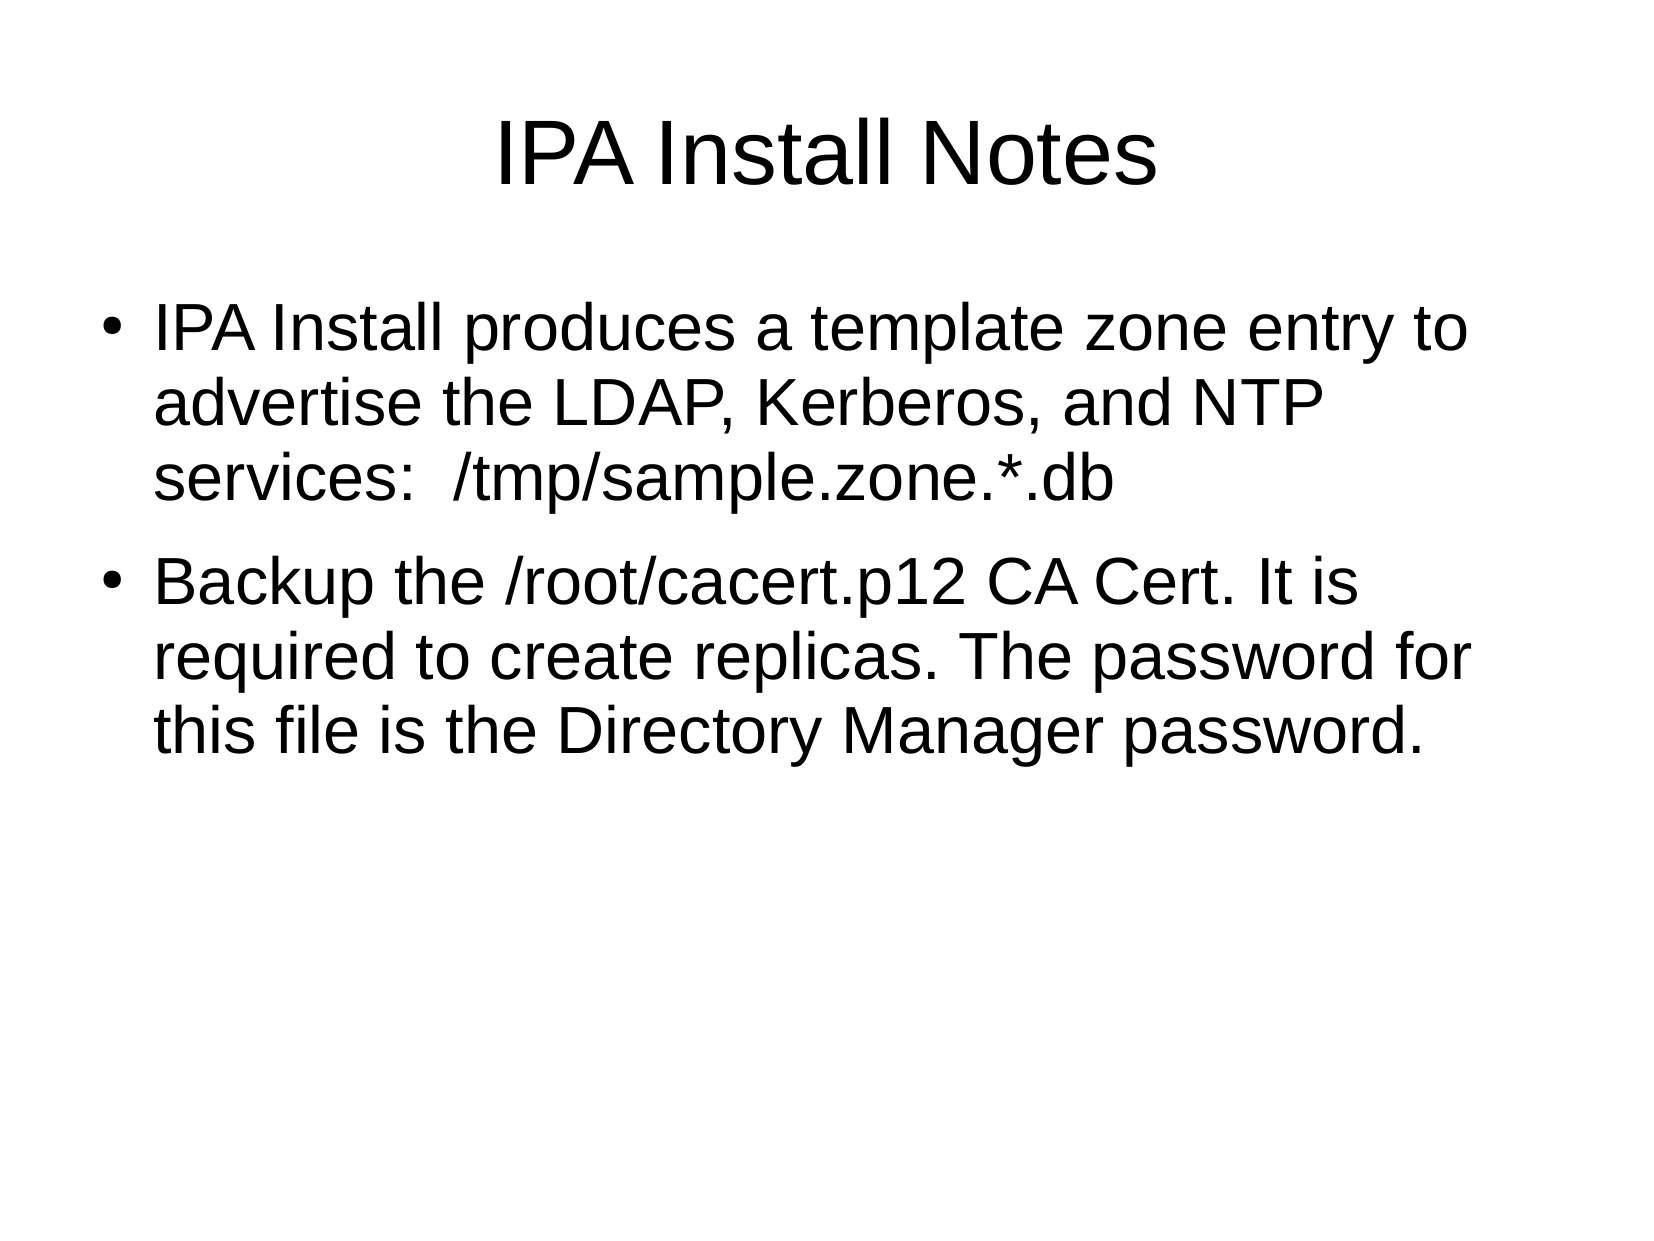

# IPA Install Notes
IPA Install produces a template zone entry to advertise the LDAP, Kerberos, and NTP services: /tmp/sample.zone.*.db
Backup the /root/cacert.p12 CA Cert. It is required to create replicas. The password for this file is the Directory Manager password.